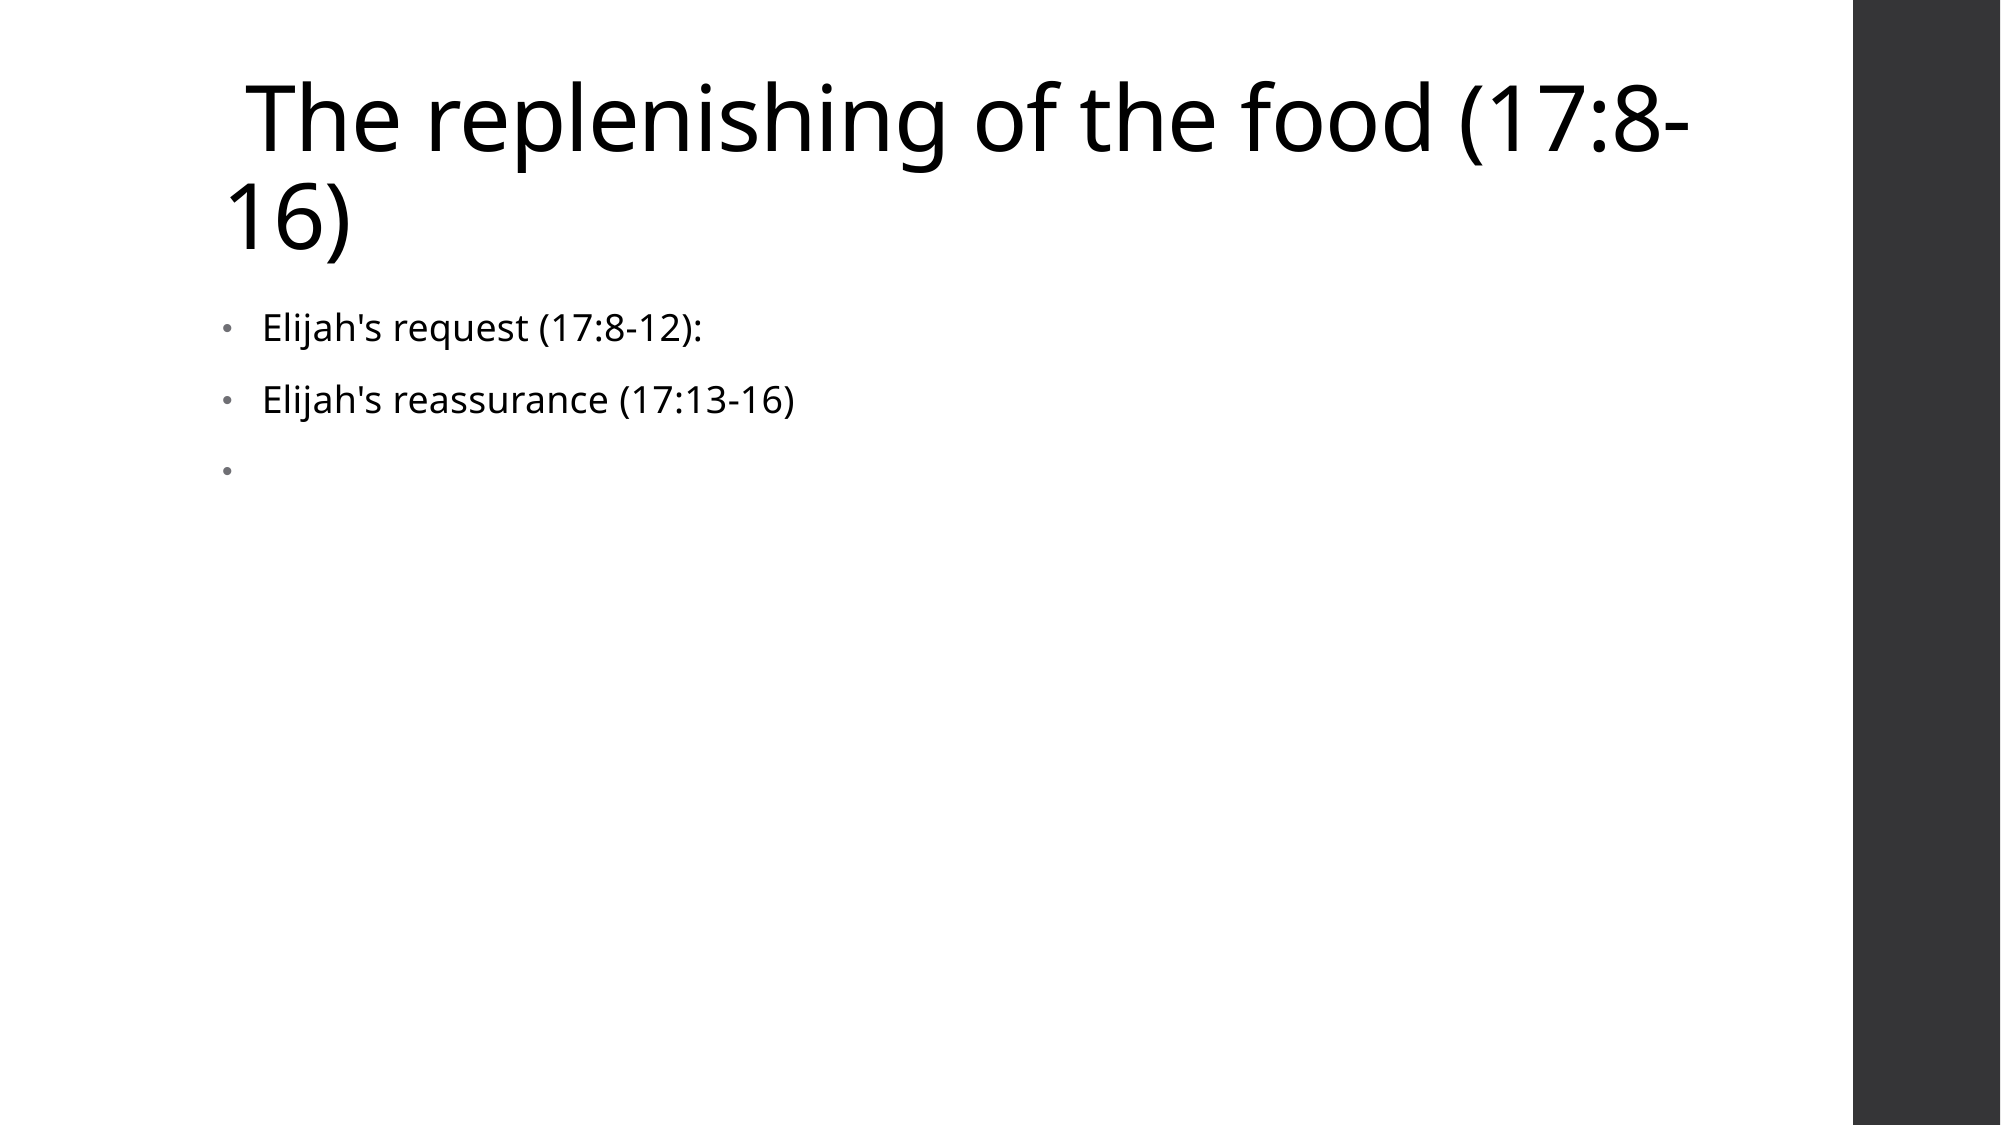

# The replenishing of the food (17:8-16)
 Elijah's request (17:8-12):
 Elijah's reassurance (17:13-16)